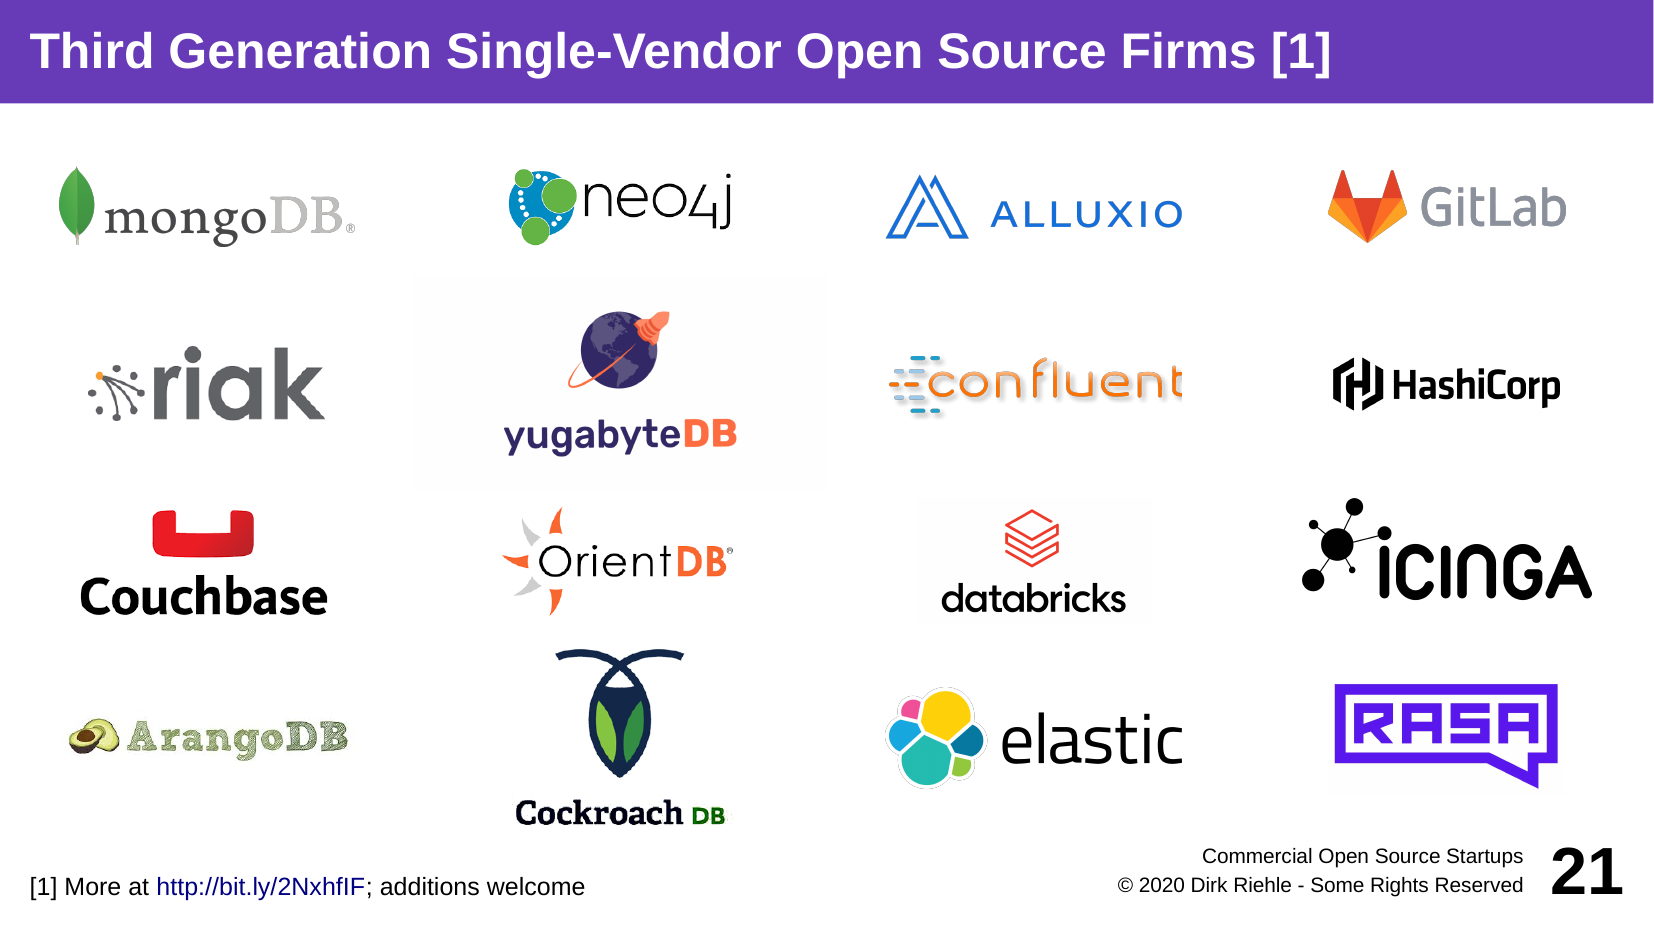

# Third Generation Single-Vendor Open Source Firms [1]
[1] More at http://bit.ly/2NxhfIF; additions welcome
Commercial Open Source Startups
21
© 2020 Dirk Riehle - Some Rights Reserved